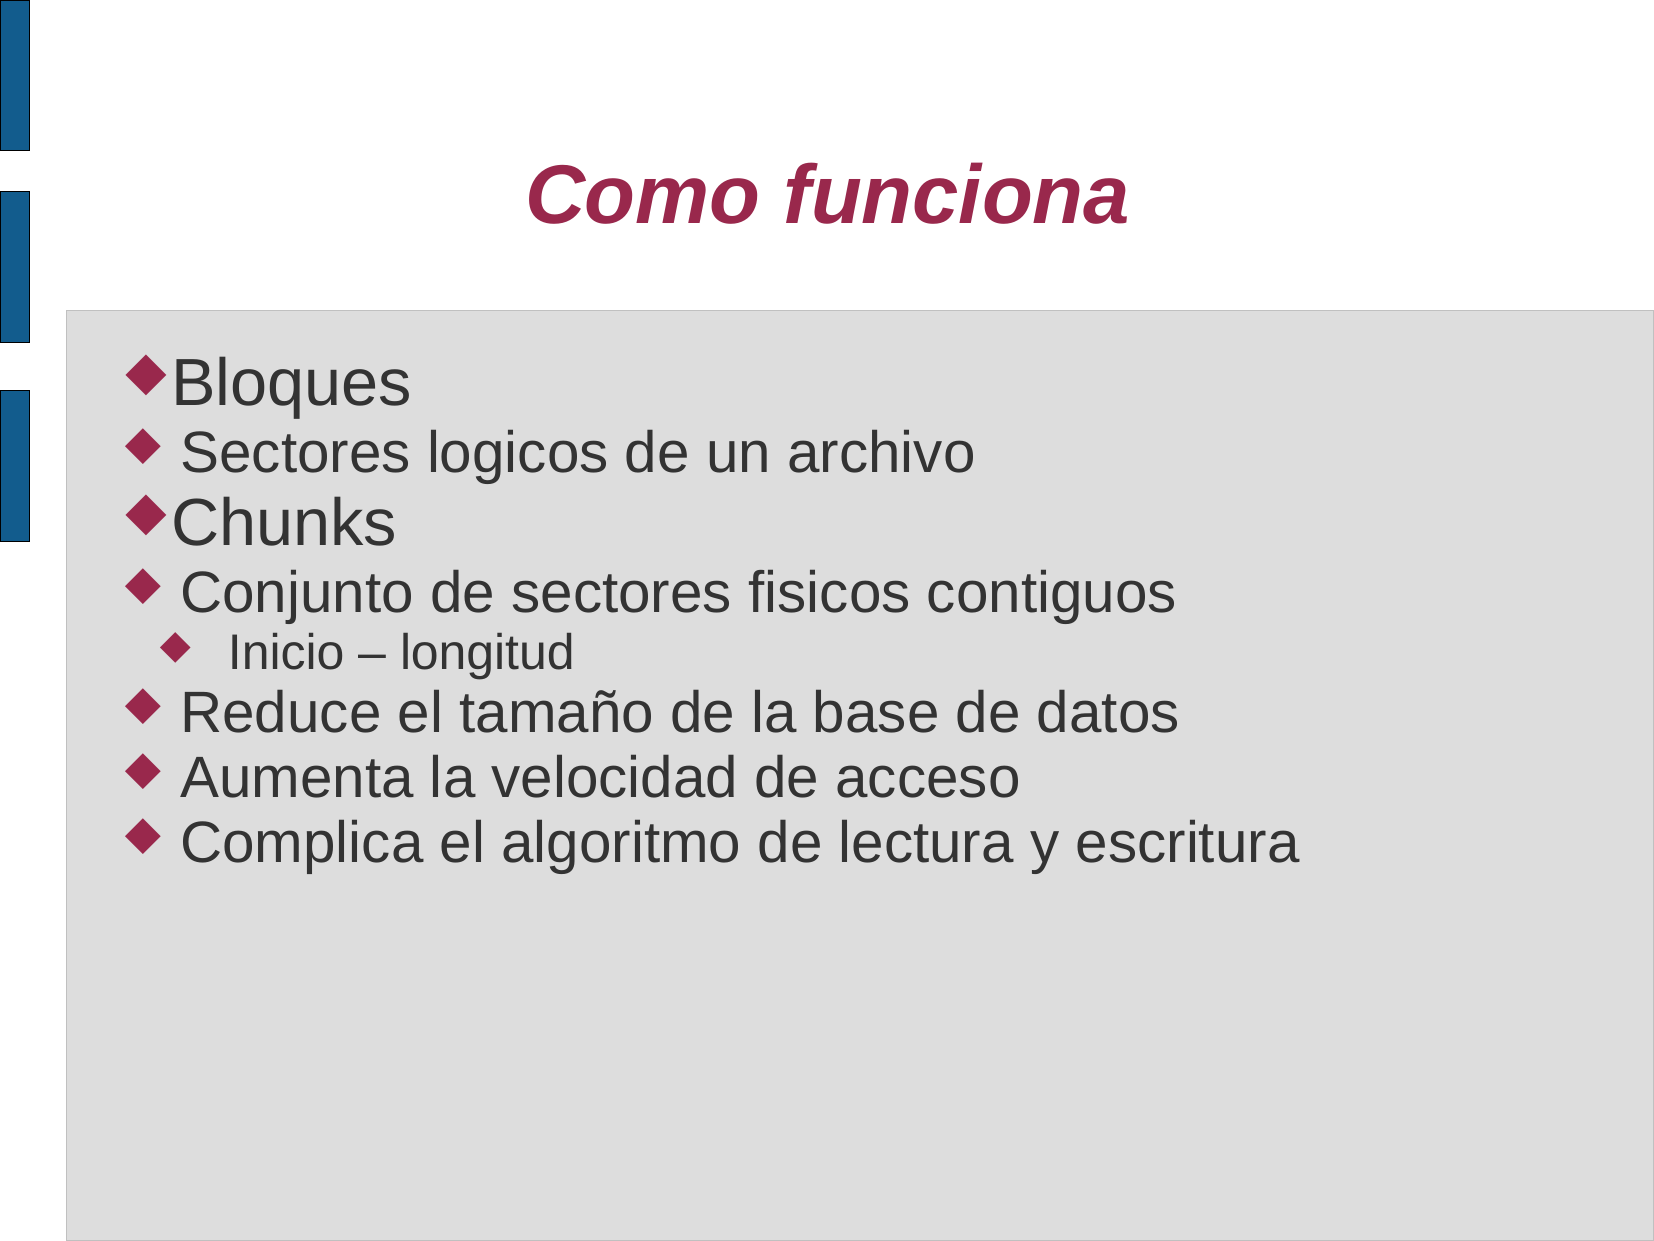

# Como funciona
Bloques
Sectores logicos de un archivo
Chunks
Conjunto de sectores fisicos contiguos
Inicio – longitud
Reduce el tamaño de la base de datos
Aumenta la velocidad de acceso
Complica el algoritmo de lectura y escritura